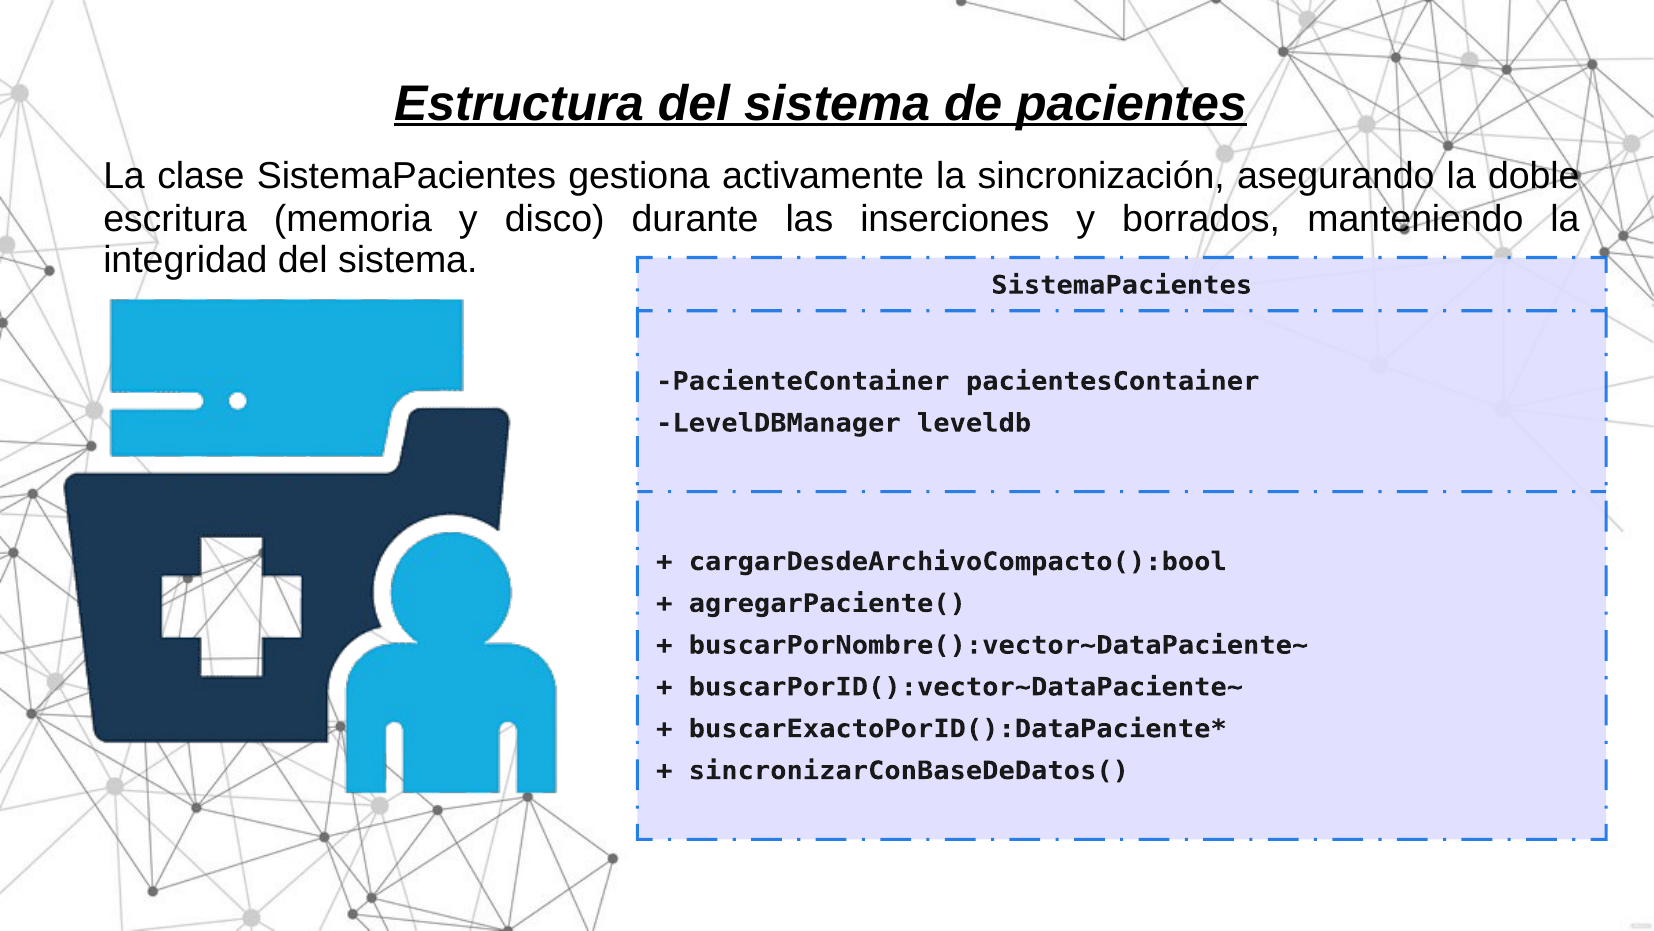

# Estructura del sistema de pacientes
La clase SistemaPacientes gestiona activamente la sincronización, asegurando la doble escritura (memoria y disco) durante las inserciones y borrados, manteniendo la integridad del sistema.